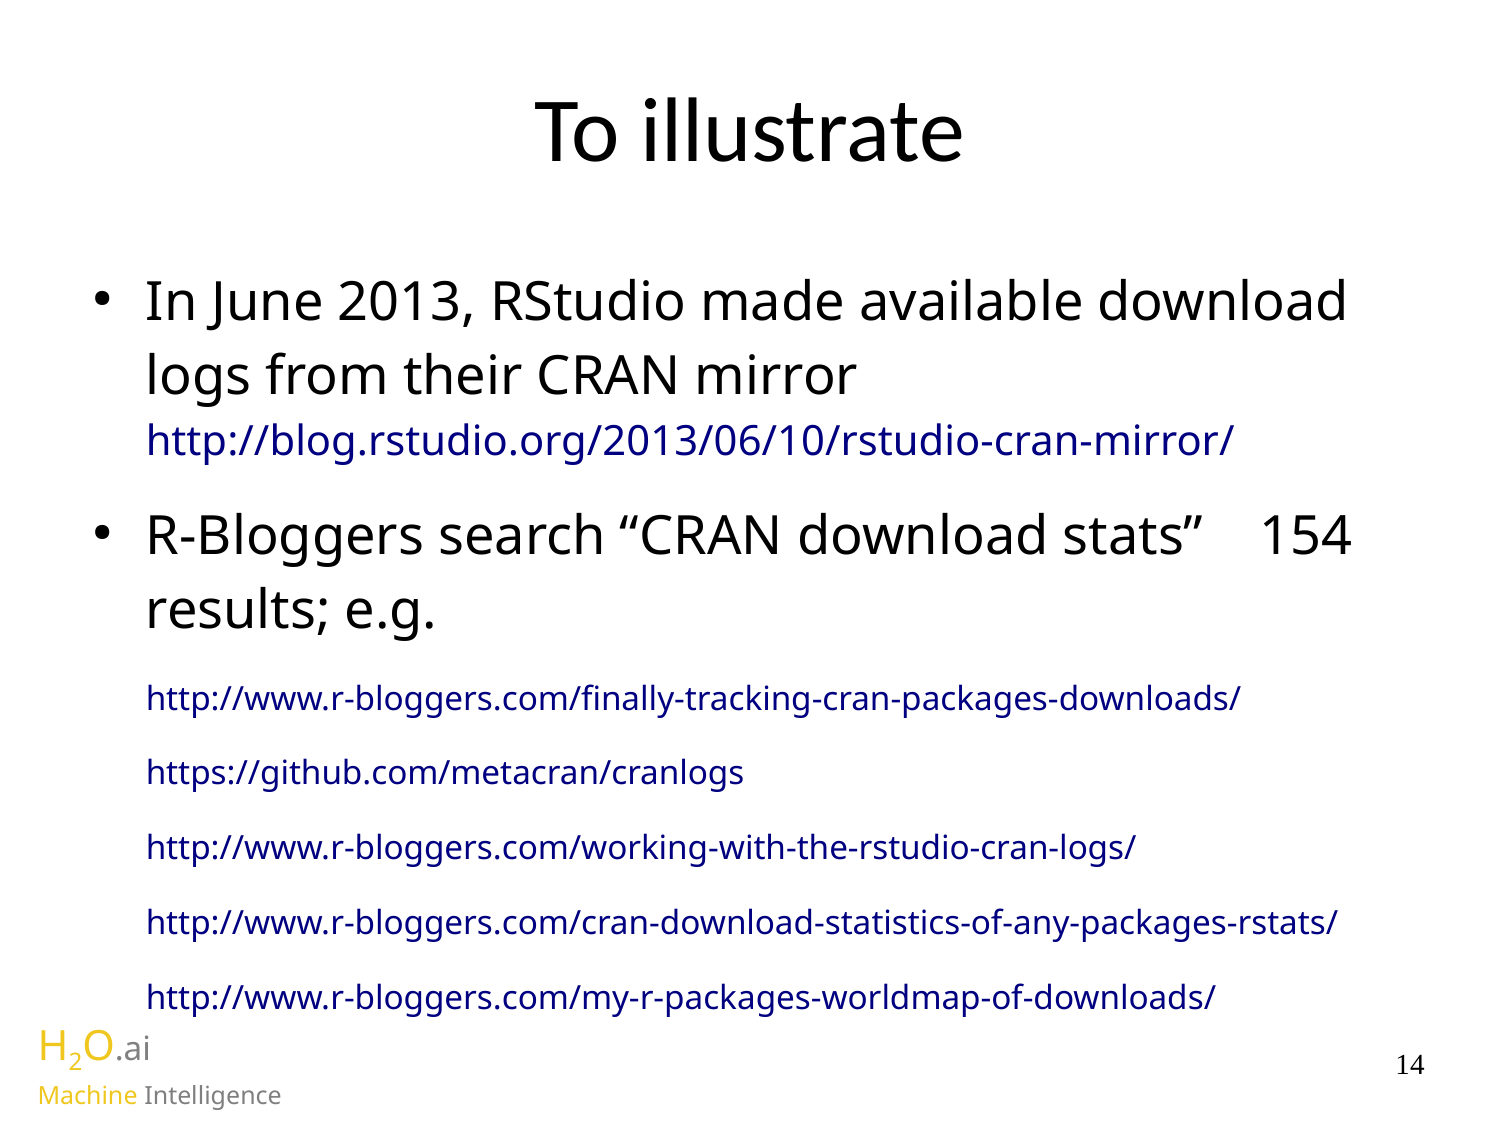

# To illustrate
In June 2013, RStudio made available download logs from their CRAN mirror http://blog.rstudio.org/2013/06/10/rstudio-cran-mirror/
R-Bloggers search “CRAN download stats” 154 results; e.g.
http://www.r-bloggers.com/finally-tracking-cran-packages-downloads/
https://github.com/metacran/cranlogs
http://www.r-bloggers.com/working-with-the-rstudio-cran-logs/
http://www.r-bloggers.com/cran-download-statistics-of-any-packages-rstats/
http://www.r-bloggers.com/my-r-packages-worldmap-of-downloads/
14